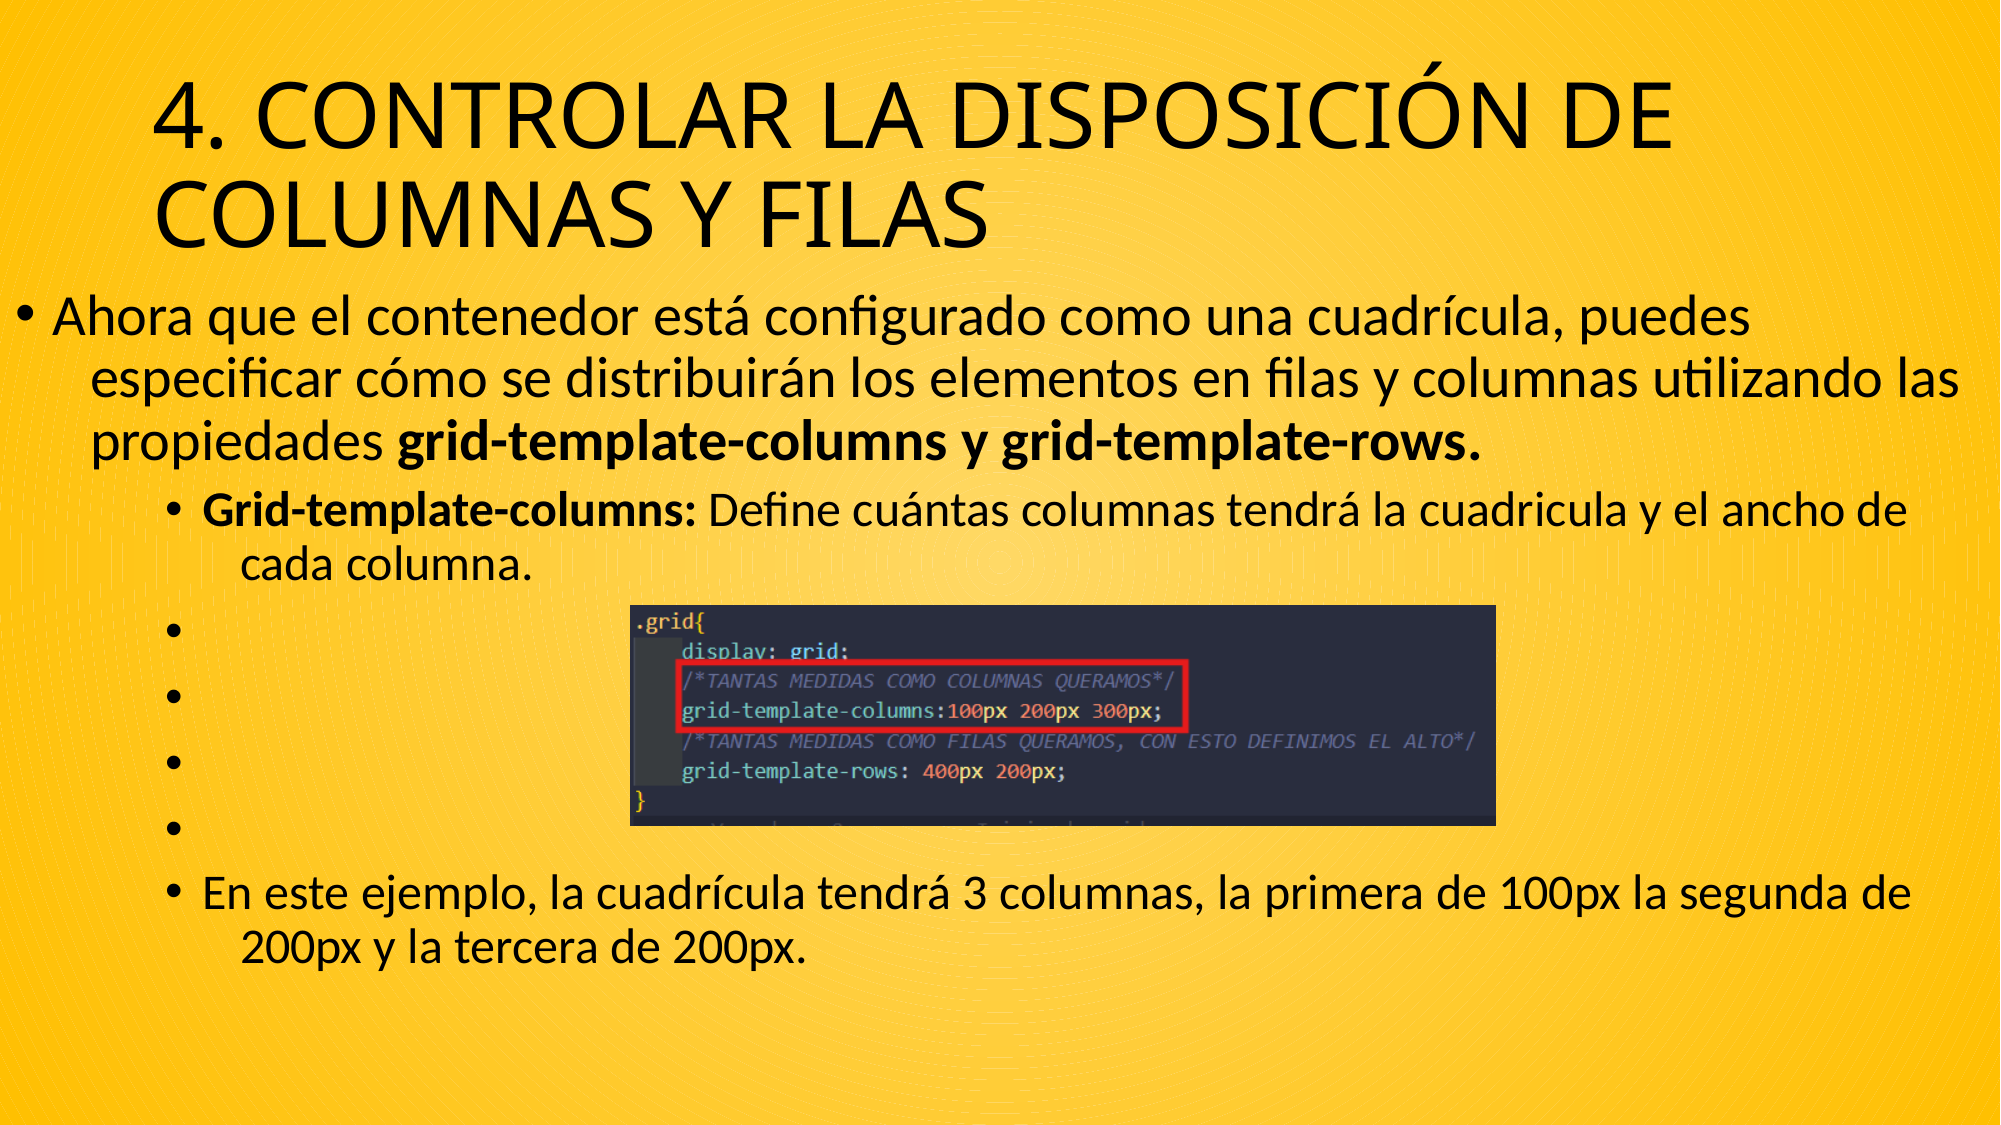

# 4. CONTROLAR LA DISPOSICIÓN DE COLUMNAS Y FILAS
Ahora que el contenedor está configurado como una cuadrícula, puedes especificar cómo se distribuirán los elementos en filas y columnas utilizando las propiedades grid-template-columns y grid-template-rows.
Grid-template-columns: Define cuántas columnas tendrá la cuadricula y el ancho de cada columna.
En este ejemplo, la cuadrícula tendrá 3 columnas, la primera de 100px la segunda de 200px y la tercera de 200px.